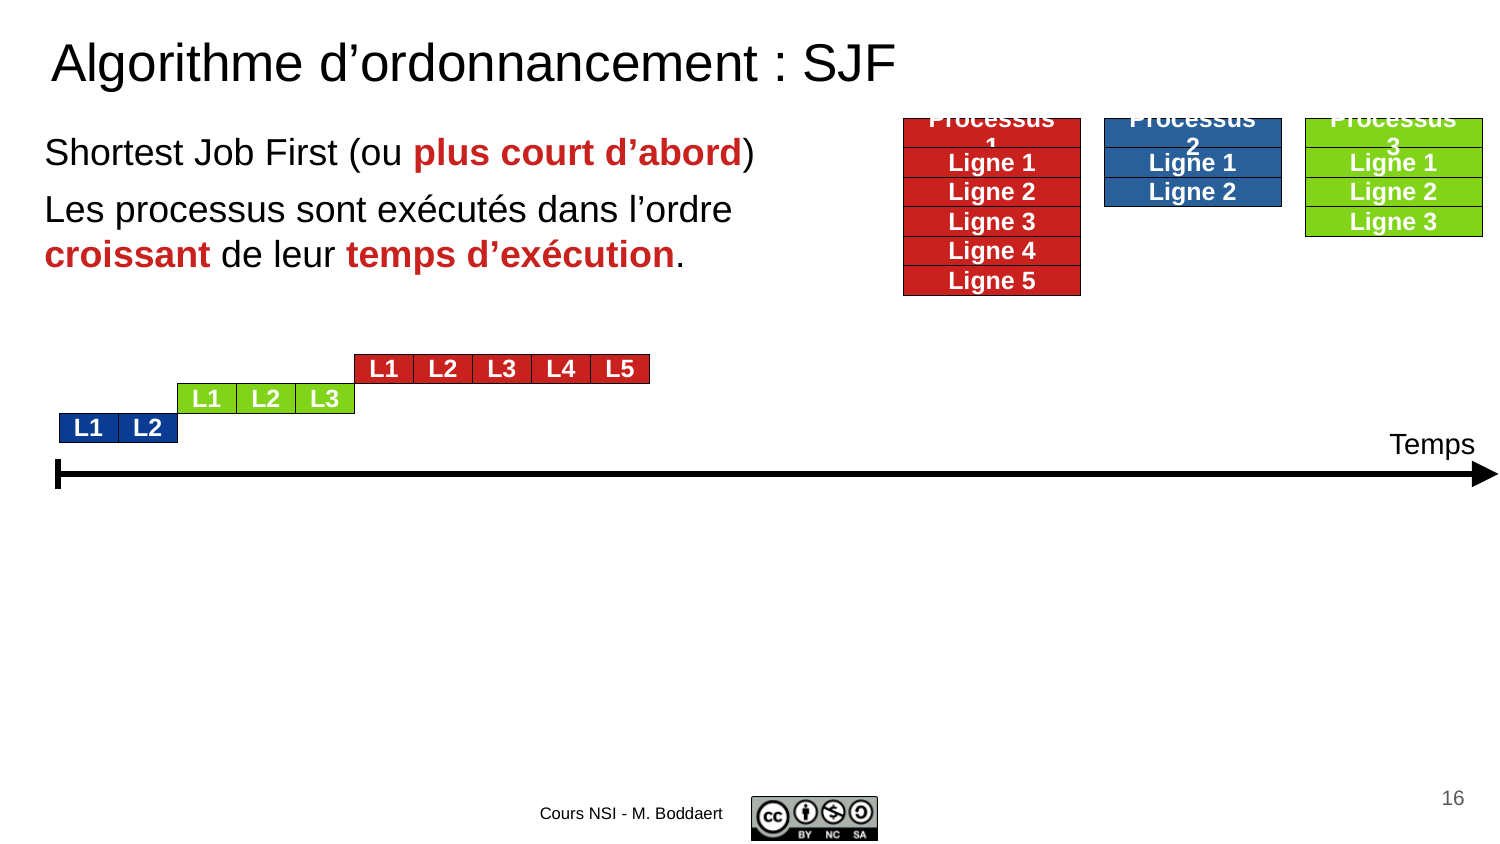

# Algorithme d’ordonnancement : SJF
Processus 1
Processus 2
Processus 3
Shortest Job First (ou plus court d’abord)
Les processus sont exécutés dans l’ordre croissant de leur temps d’exécution.
Ligne 1
Ligne 1
Ligne 1
Ligne 1
Ligne 2
Ligne 2
Ligne 2
Ligne 3
Ligne 3
Ligne 4
Ligne 5
L1
L2
L3
L4
L5
L1
L2
L3
L1
L2
Temps